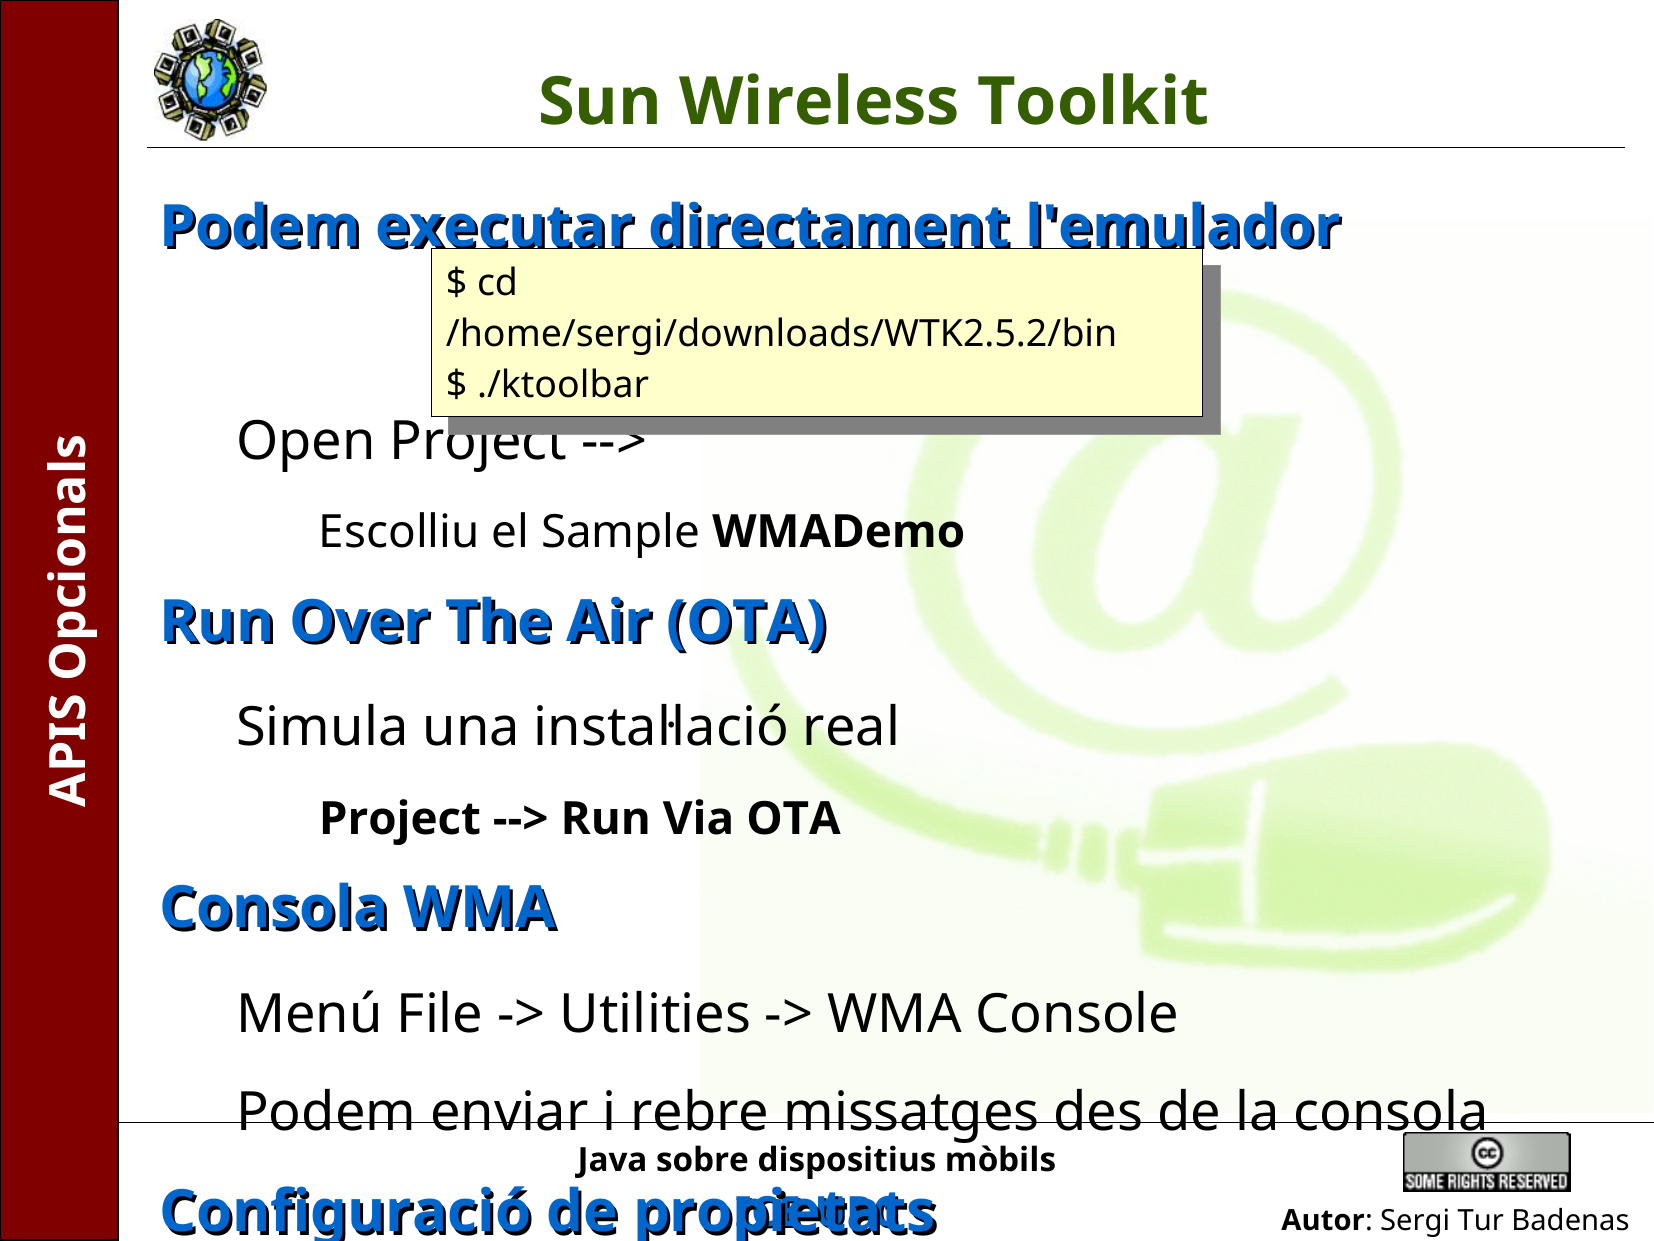

# Sun Wireless Toolkit
Podem executar directament l'emulador
Open Project -->
Escolliu el Sample WMADemo
Run Over The Air (OTA)
Simula una instal·lació real
Project --> Run Via OTA
Consola WMA
Menú File -> Utilities -> WMA Console
Podem enviar i rebre missatges des de la consola
Configuració de propietats
$WTK_HOME/lib/internal.config
$ cd /home/sergi/downloads/WTK2.5.2/bin
$ ./ktoolbar